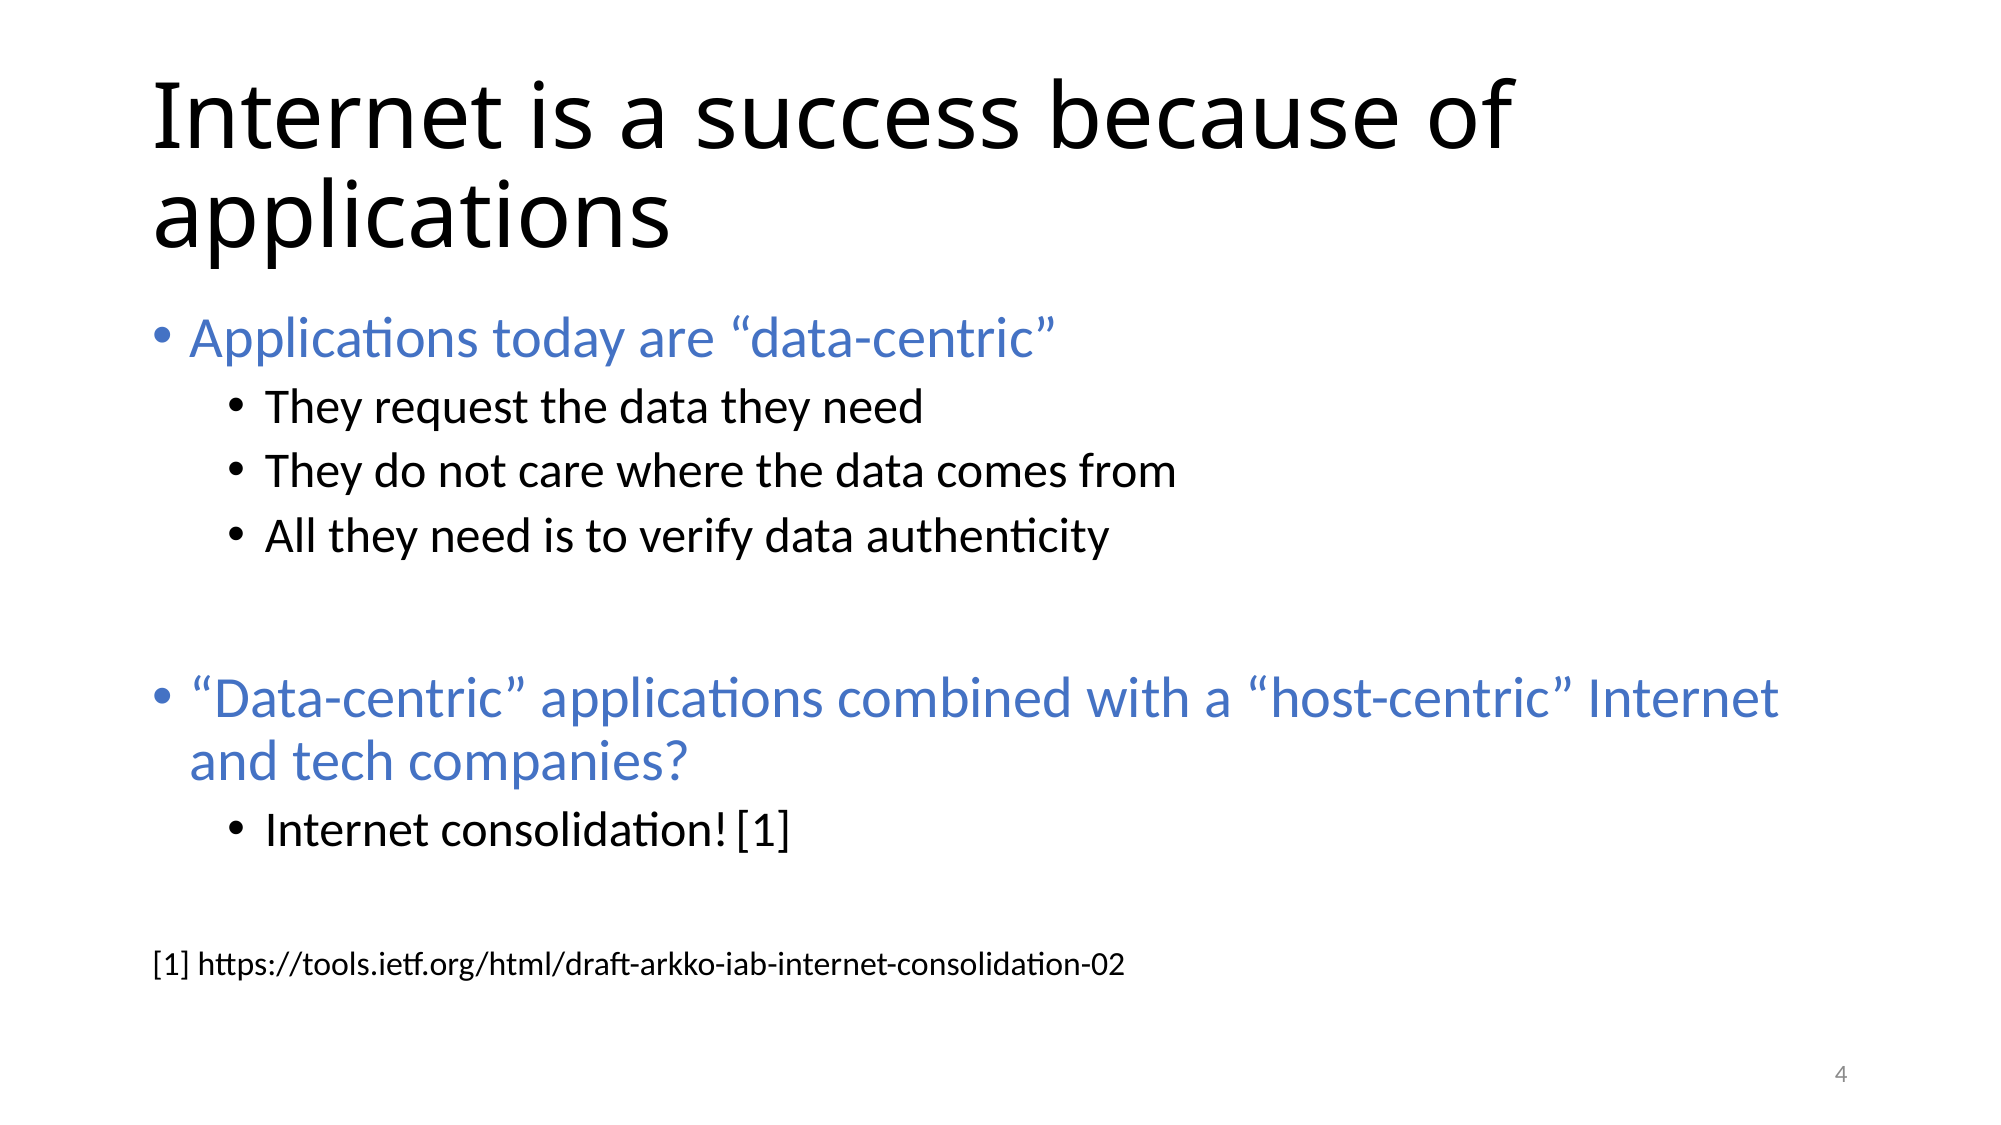

# Internet is a success because of applications
Applications today are “data-centric”
They request the data they need
They do not care where the data comes from
All they need is to verify data authenticity
“Data-centric” applications combined with a “host-centric” Internet and tech companies?
Internet consolidation! [1]
[1] https://tools.ietf.org/html/draft-arkko-iab-internet-consolidation-02